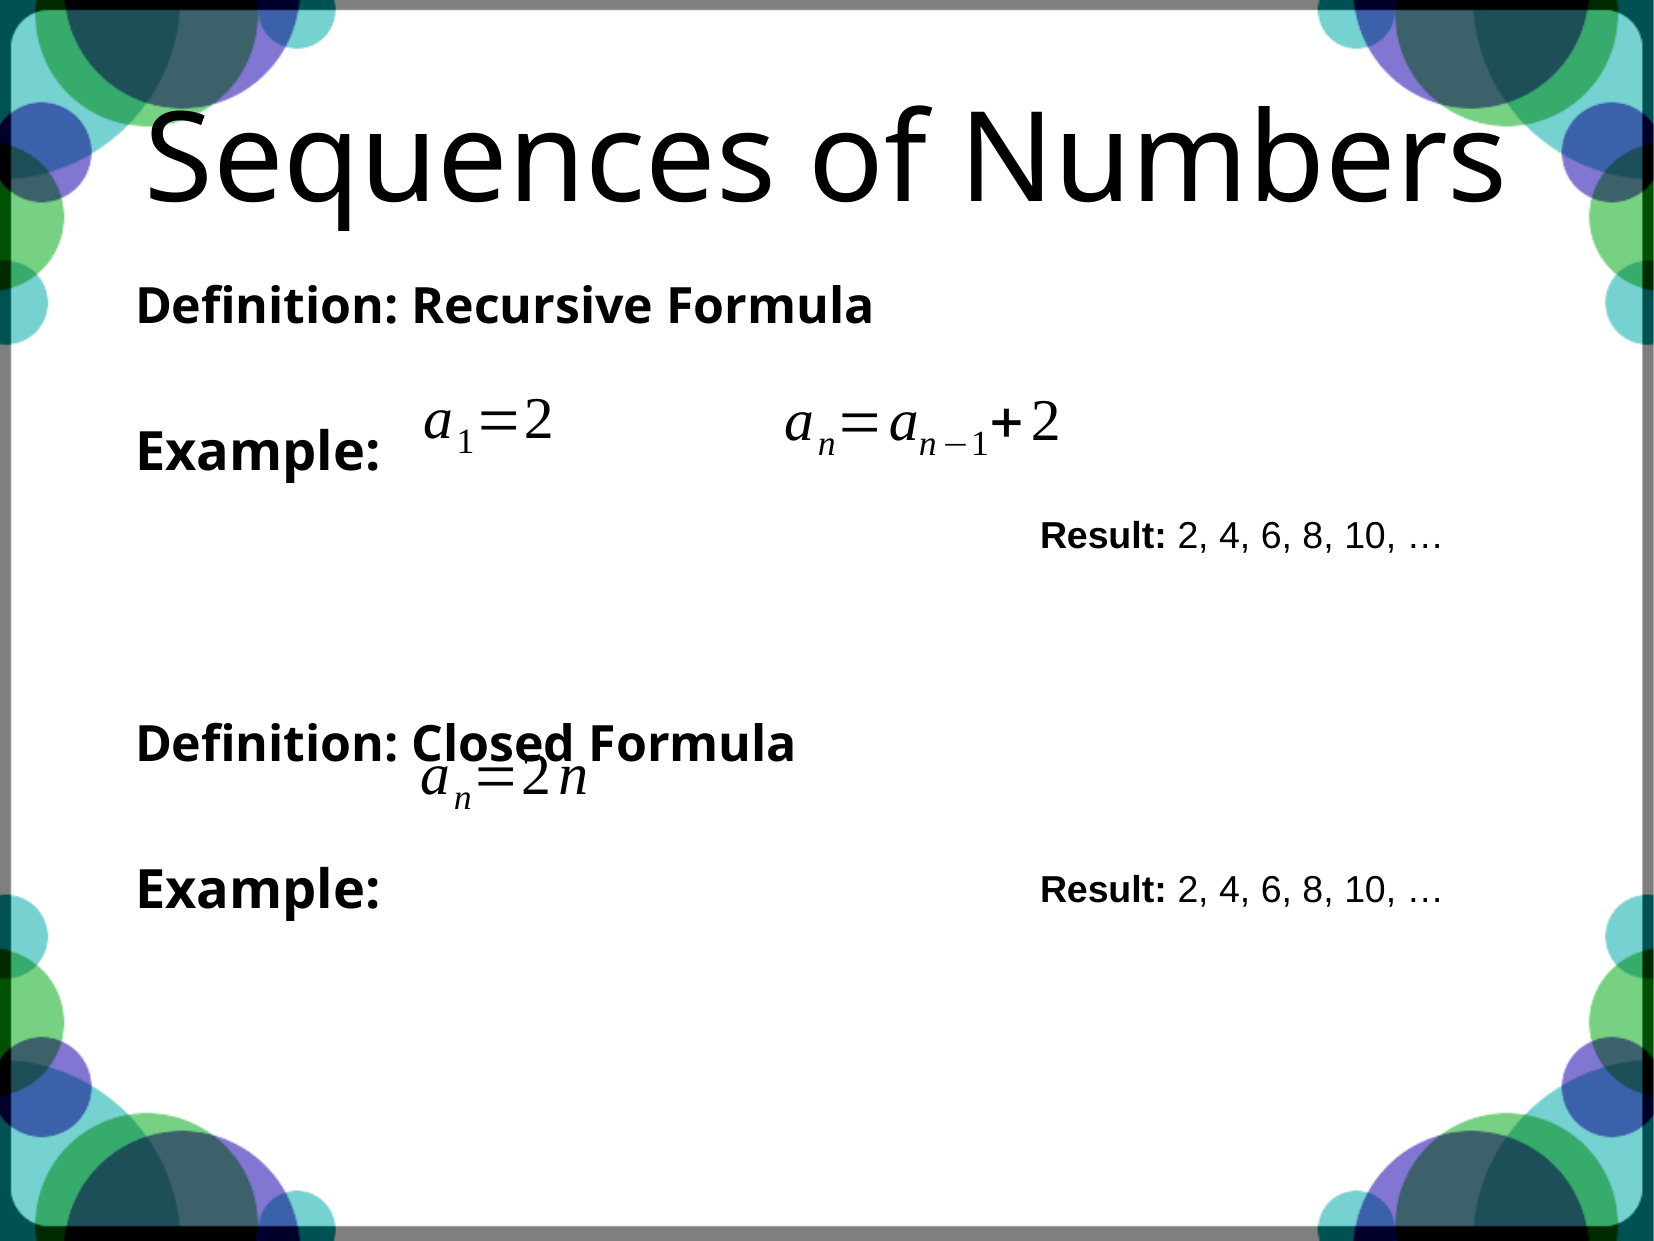

# Sequences of Numbers
Definition: Recursive Formula
Example:
Definition: Closed Formula
Example:
Result: 2, 4, 6, 8, 10, …
Result: 2, 4, 6, 8, 10, …